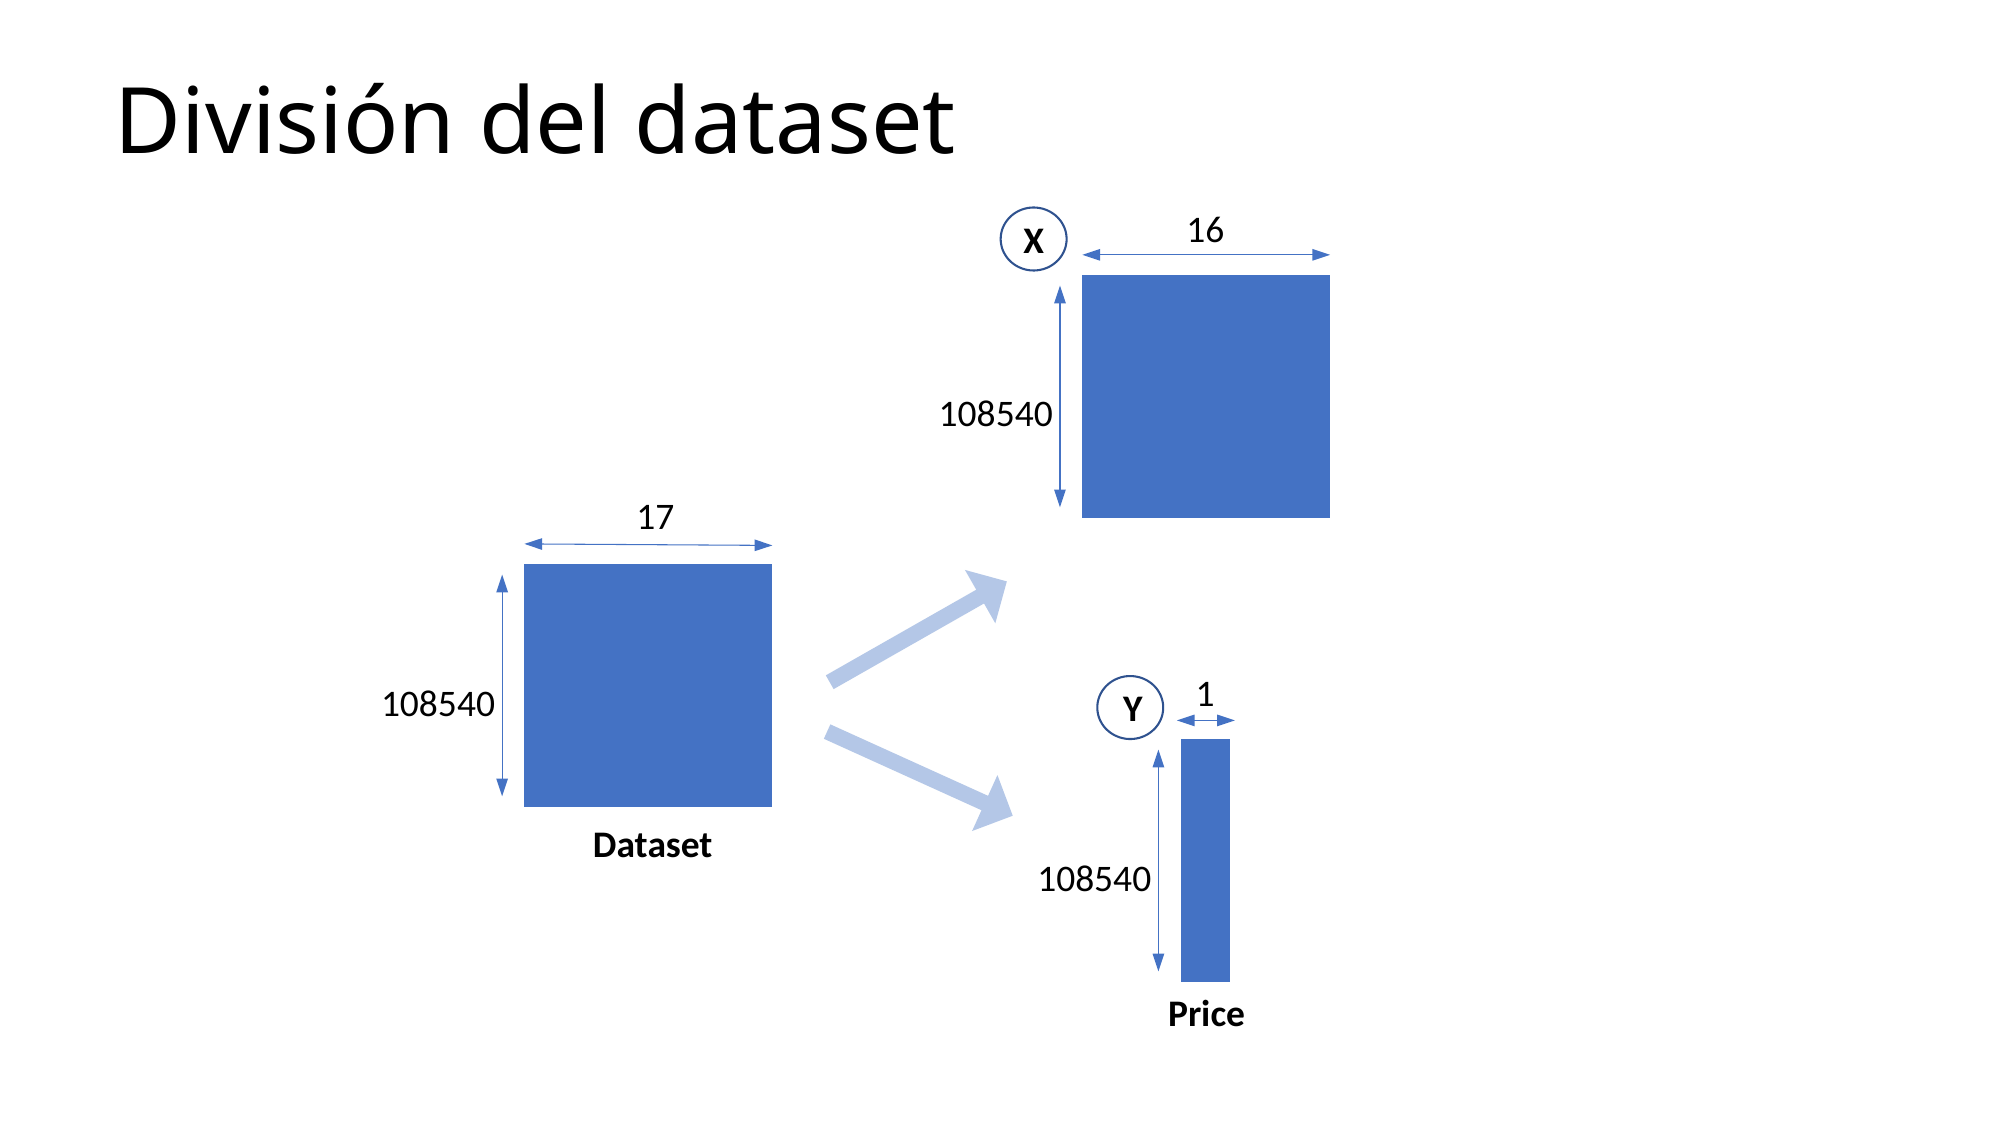

División del dataset
16
X
| | | | | |
| --- | --- | --- | --- | --- |
| | | | | |
| | | | | |
| | | | | |
108540
17
| | | | | |
| --- | --- | --- | --- | --- |
| | | | | |
| | | | | |
| | | | | |
1
108540
Y
| |
| --- |
| |
| |
| |
Dataset
108540
Price